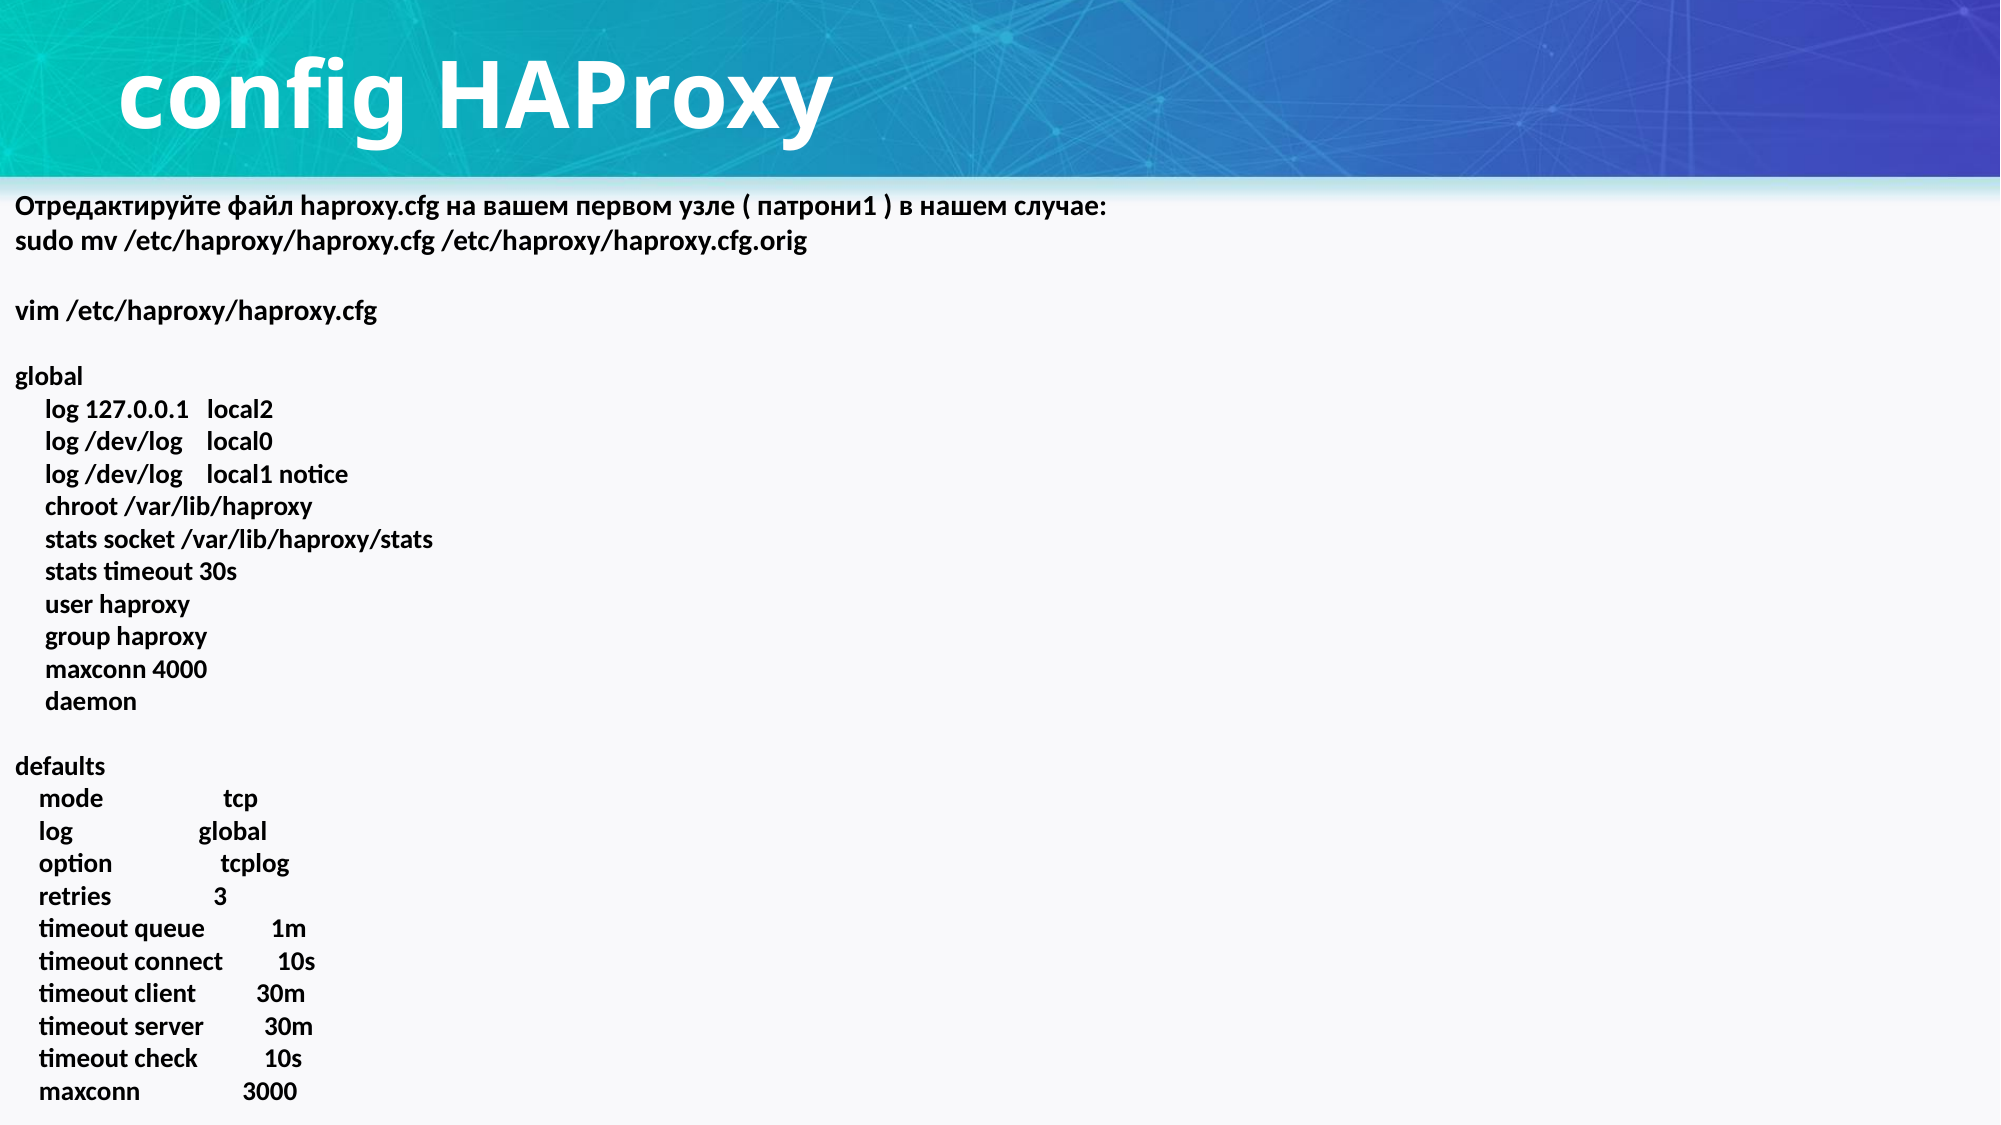

config HAProxy
Отредактируйте файл haproxy.cfg на вашем первом узле ( патрони1 ) в нашем случае:
sudo mv /etc/haproxy/haproxy.cfg /etc/haproxy/haproxy.cfg.orig
vim /etc/haproxy/haproxy.cfg
global
 log 127.0.0.1 local2
 log /dev/log local0
 log /dev/log local1 notice
 chroot /var/lib/haproxy
 stats socket /var/lib/haproxy/stats
 stats timeout 30s
 user haproxy
 group haproxy
 maxconn 4000
 daemon
defaults
 mode tcp
 log global
 option tcplog
 retries 3
 timeout queue 1m
 timeout connect 10s
 timeout client 30m
 timeout server 30m
 timeout check 10s
 maxconn 3000